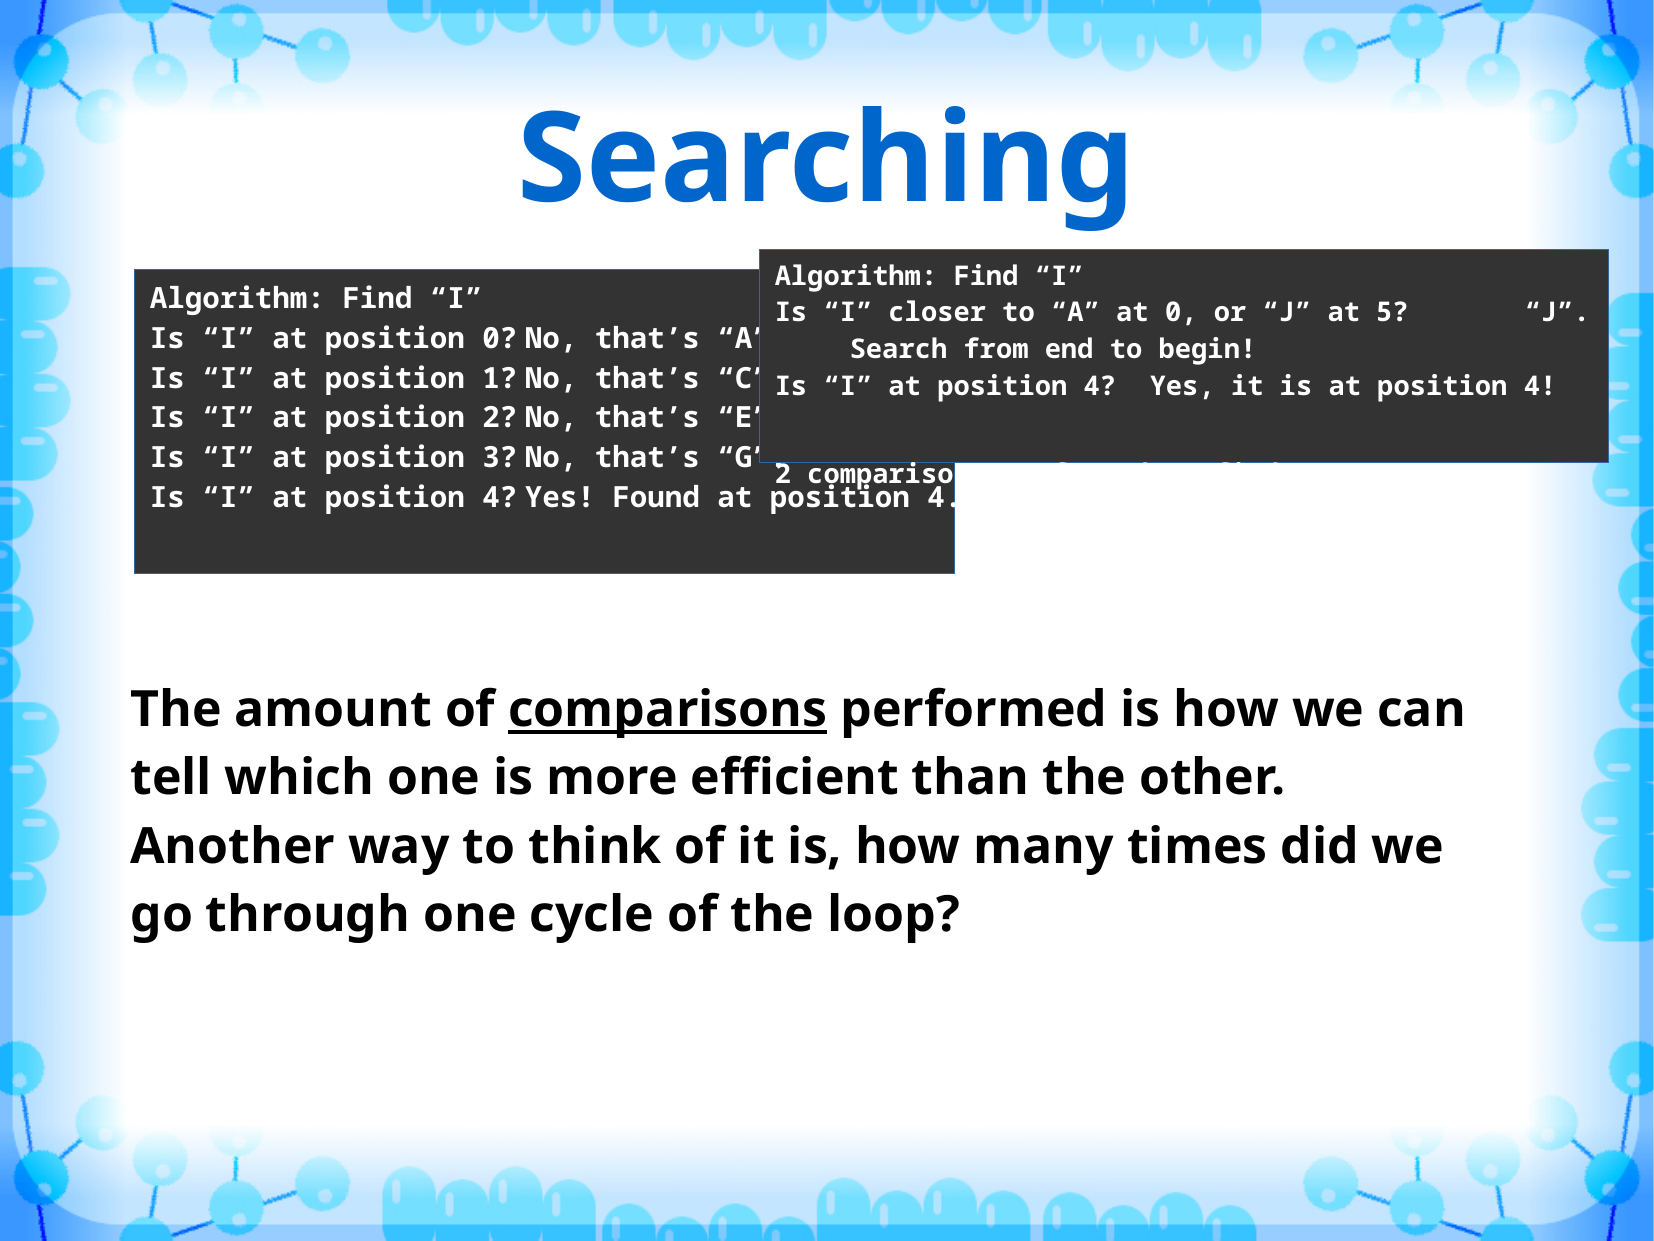

# Searching
Algorithm: Find “I”
Is “I” closer to “A” at 0, or “J” at 5?		“J”.
	Search from end to begin!
Is “I” at position 4?	Yes, it is at position 4!
2 comparisons performed to find “I”.
Algorithm: Find “I”
Is “I” at position 0?	No, that’s “A”.
Is “I” at position 1?	No, that’s “C”.
Is “I” at position 2?	No, that’s “E”.
Is “I” at position 3?	No, that’s “G”.
Is “I” at position 4?	Yes! Found at position 4.
5 comparisons performed to find “I”.
The amount of comparisons performed is how we can tell which one is more efficient than the other. Another way to think of it is, how many times did we go through one cycle of the loop?